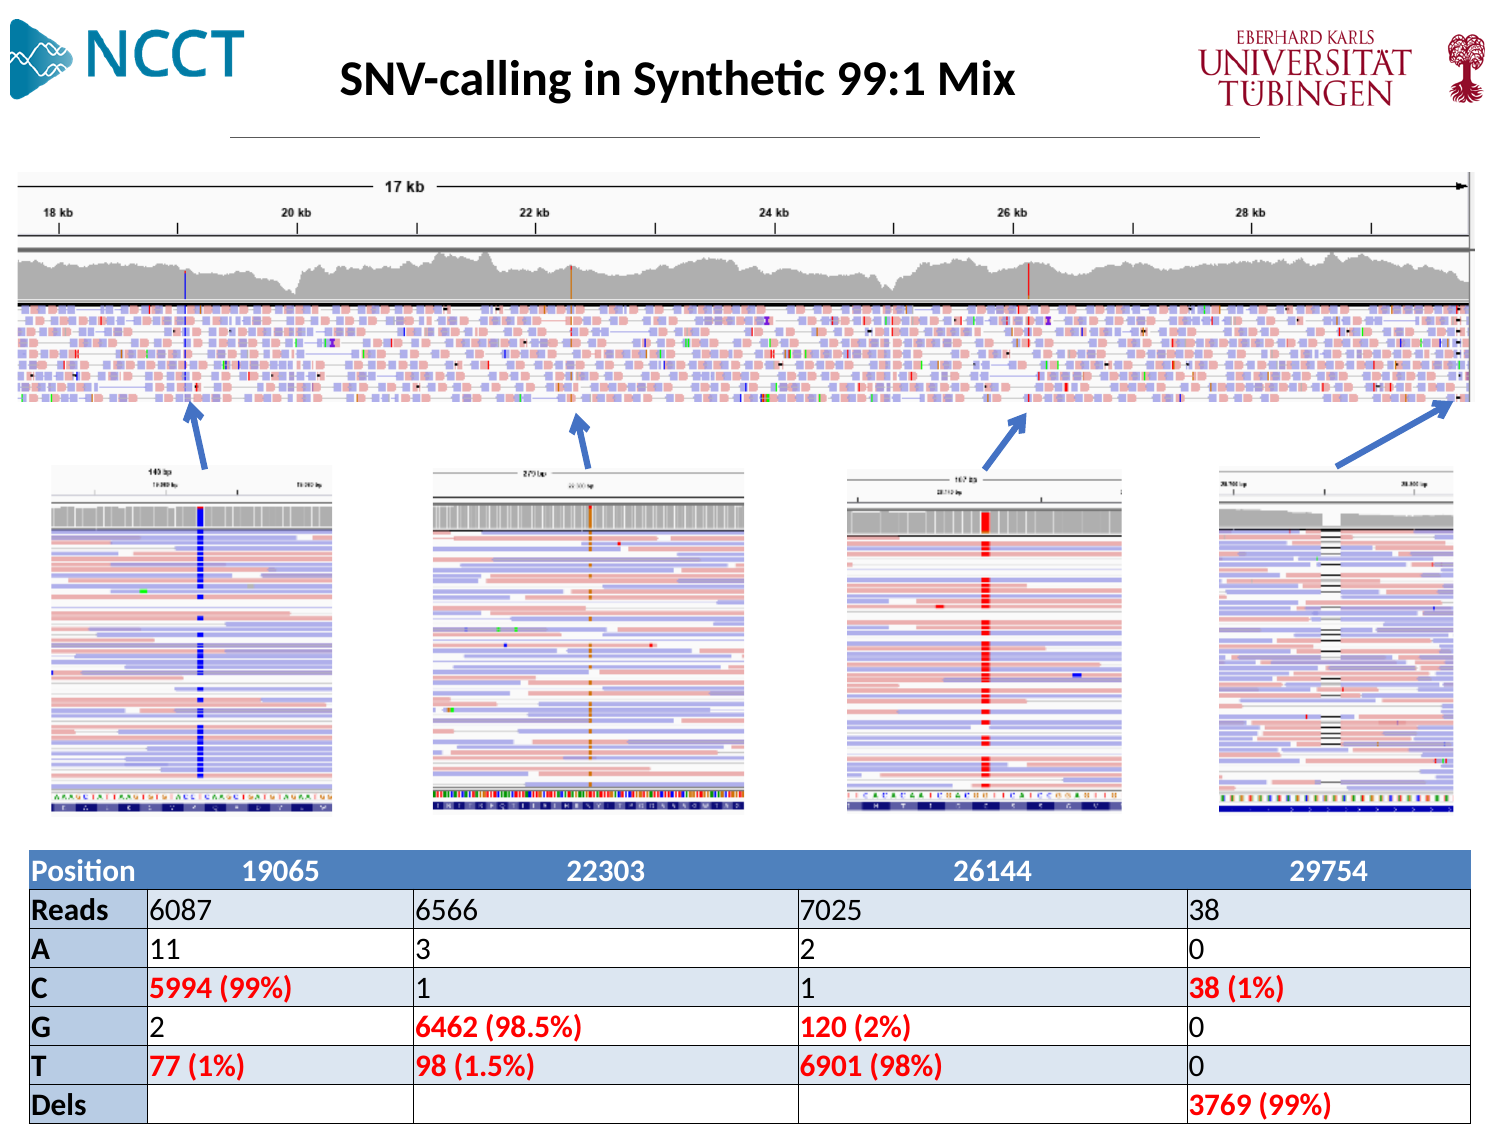

SNV-calling in Synthetic 99:1 Mix
| Position | 19065 | 22303 | 26144 | 29754 |
| --- | --- | --- | --- | --- |
| Reads | 6087 | 6566 | 7025 | 38 |
| A | 11 | 3 | 2 | 0 |
| C | 5994 (99%) | 1 | 1 | 38 (1%) |
| G | 2 | 6462 (98.5%) | 120 (2%) | 0 |
| T | 77 (1%) | 98 (1.5%) | 6901 (98%) | 0 |
| Dels | | | | 3769 (99%) |